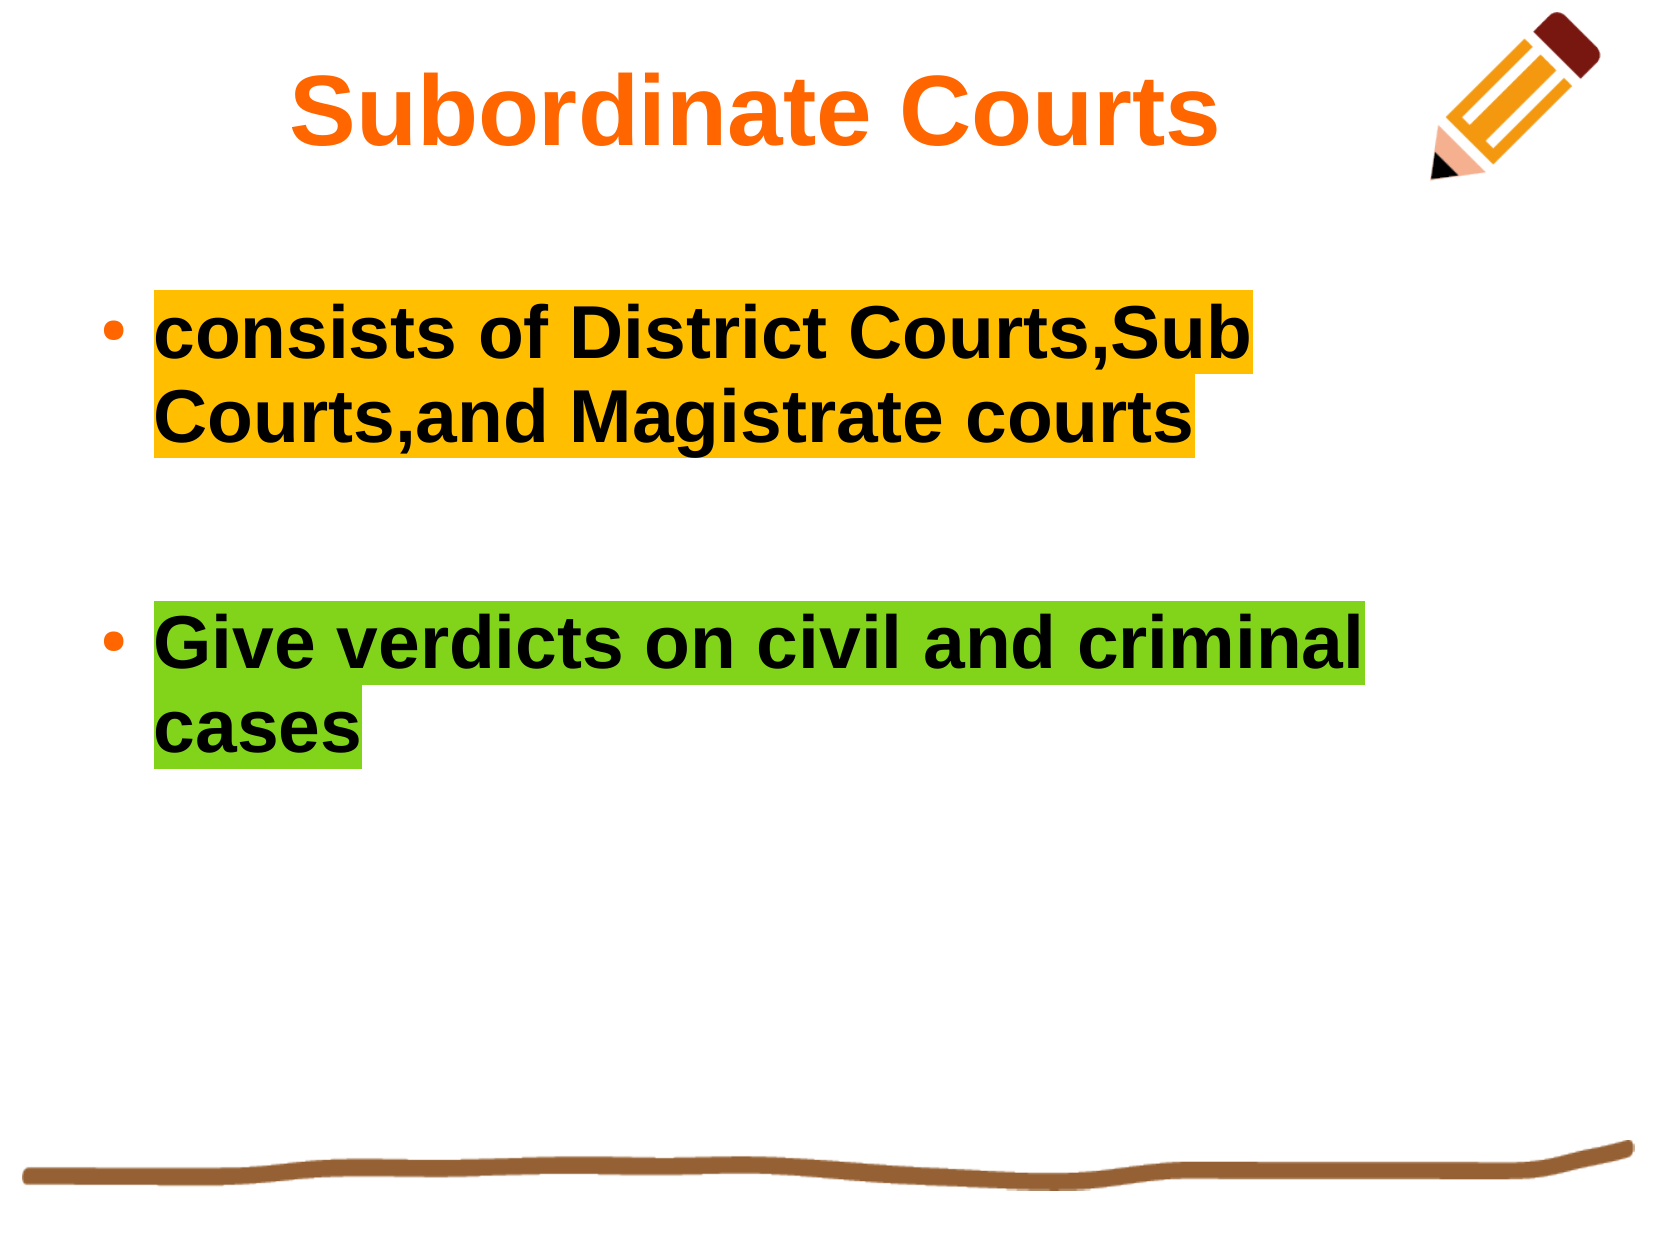

# Subordinate Courts
consists of District Courts,Sub Courts,and Magistrate courts
Give verdicts on civil and criminal cases